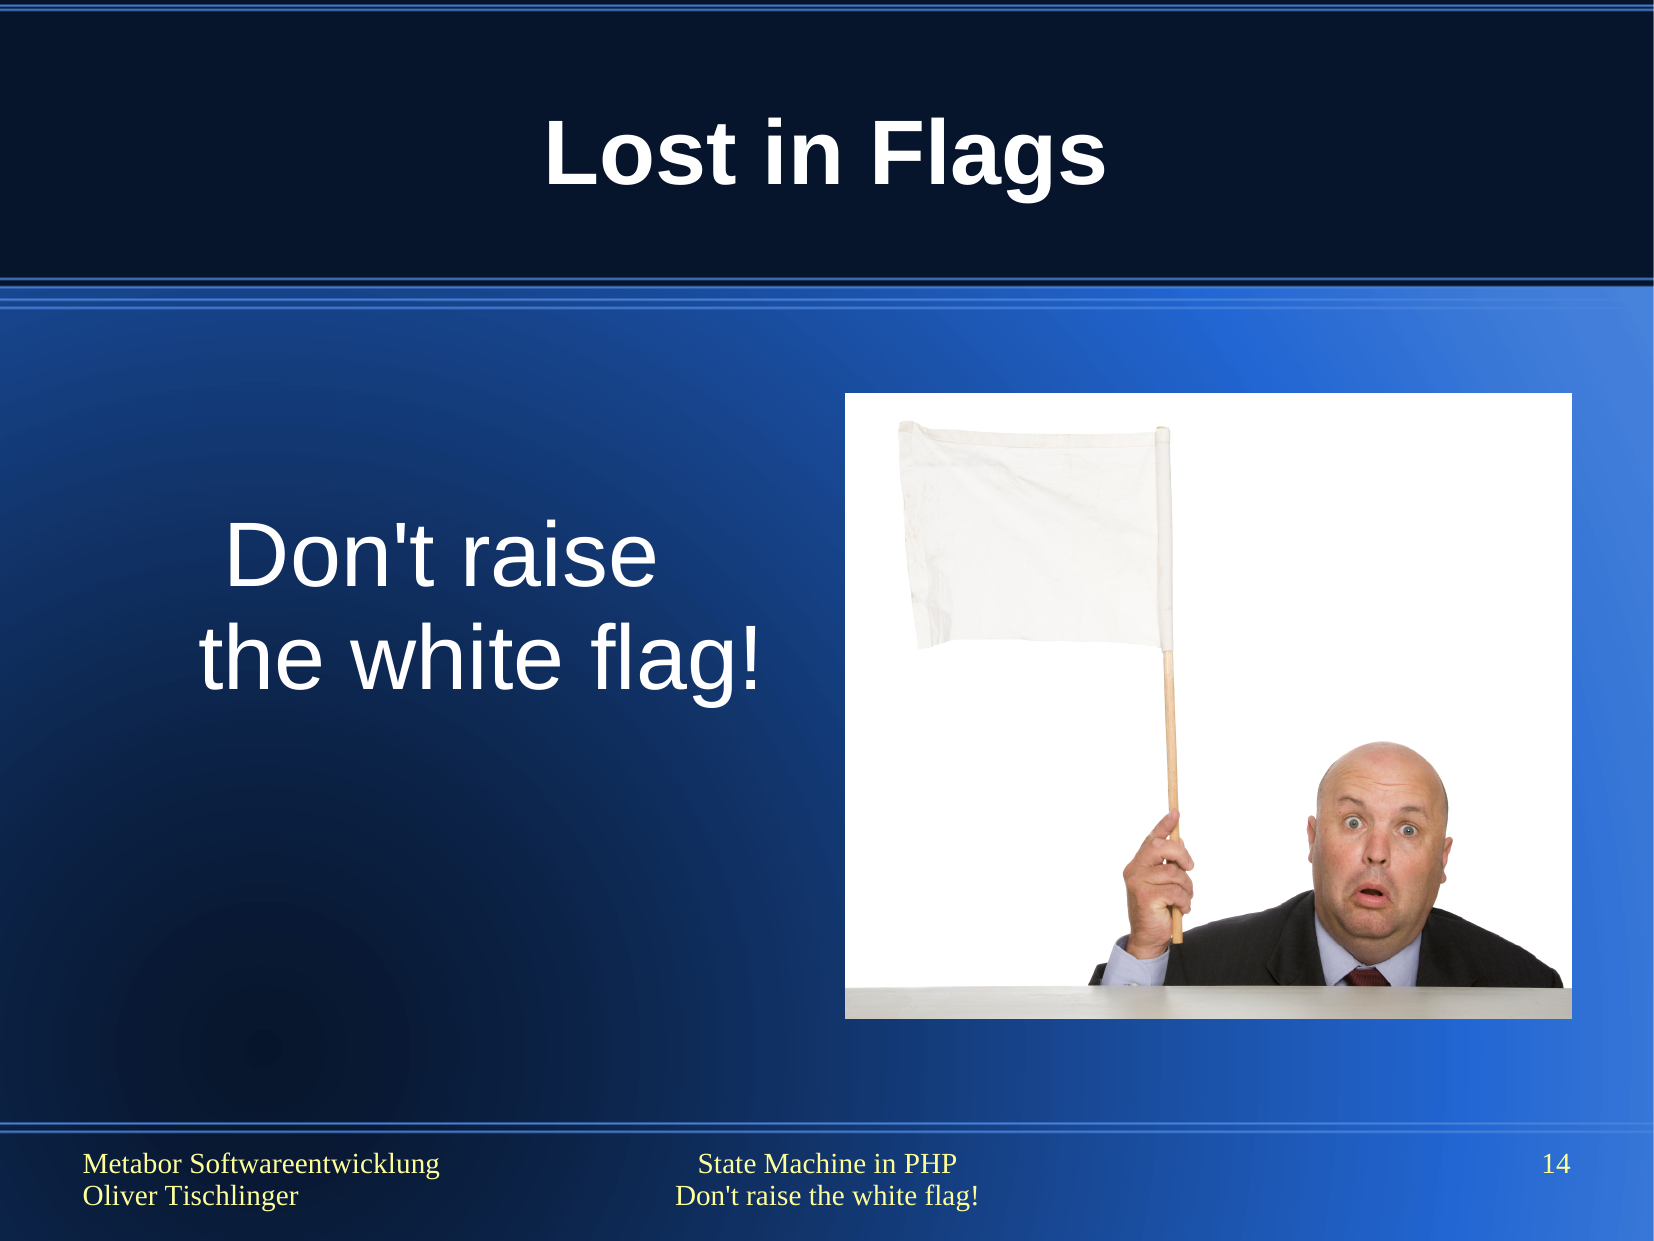

# Lost in Flags
Don't raise
the white flag!
14